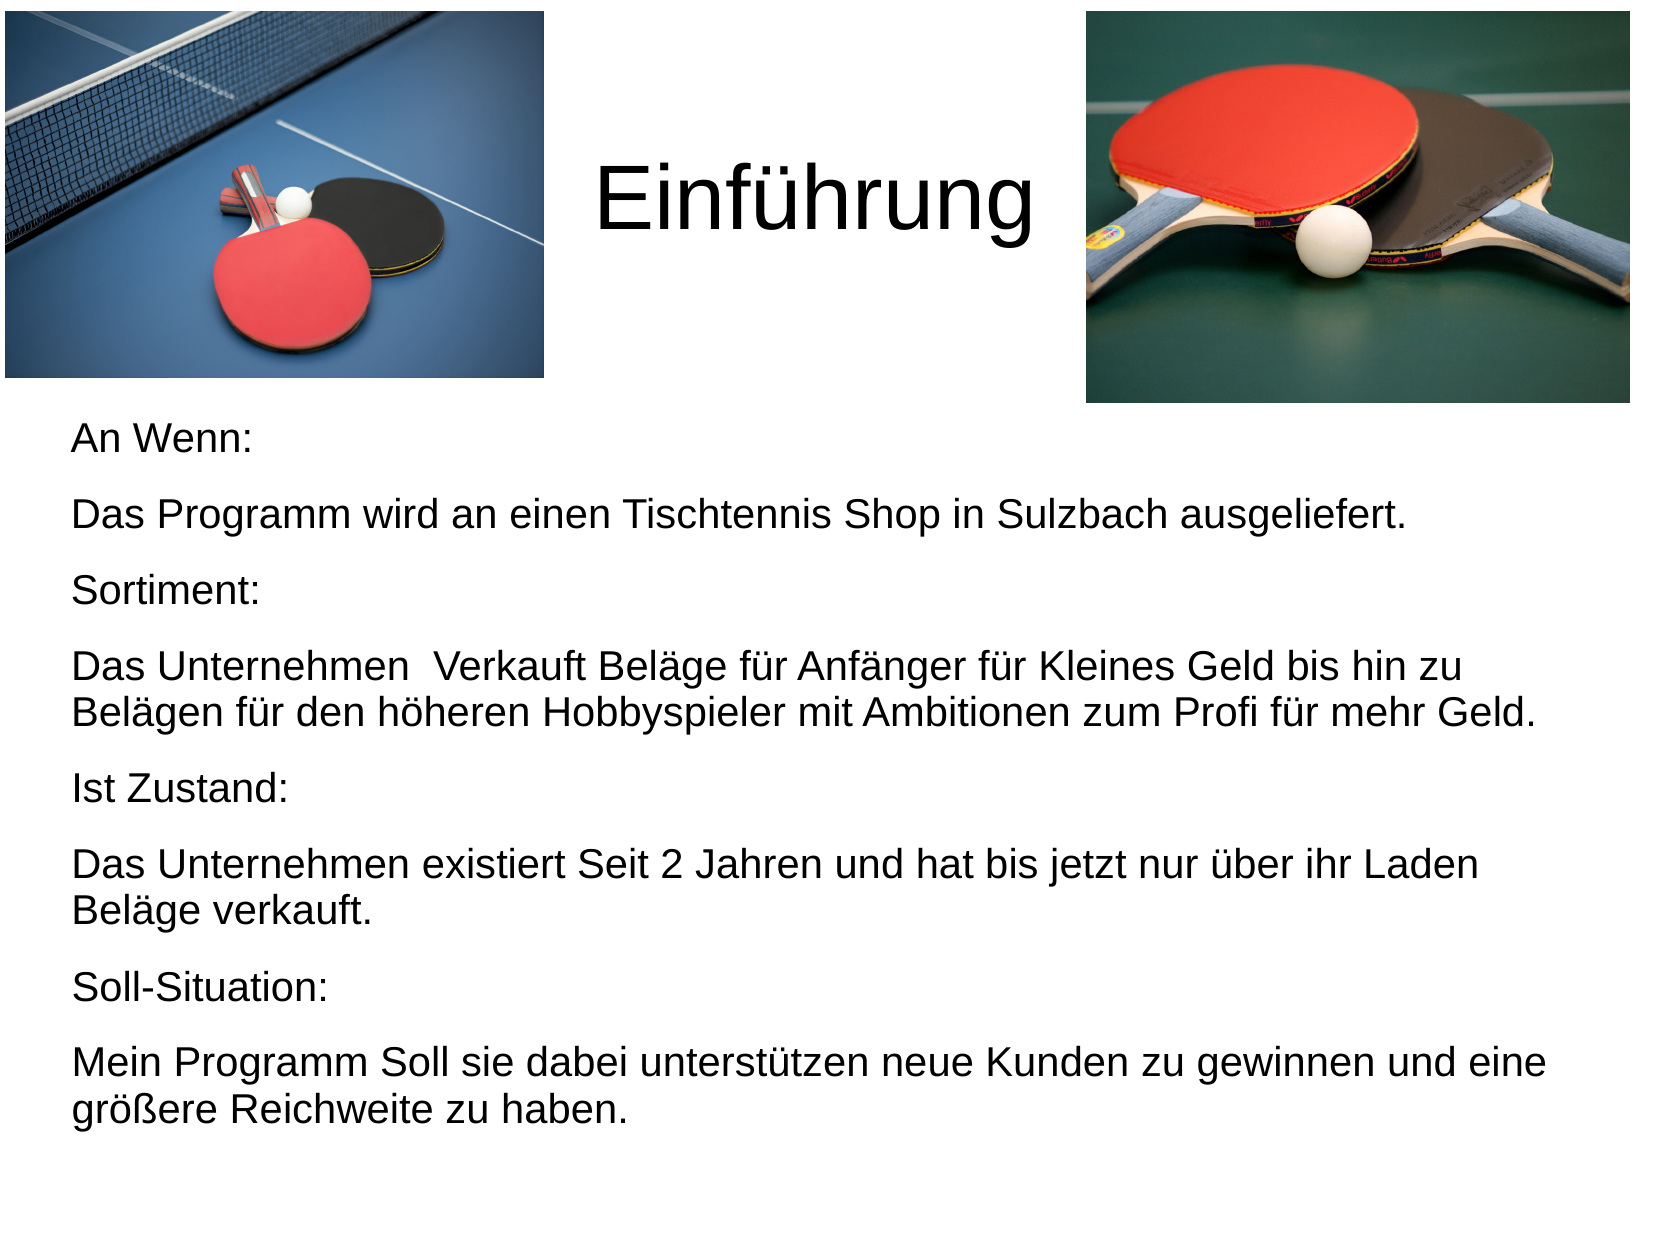

# Einführung
An Wenn:
Das Programm wird an einen Tischtennis Shop in Sulzbach ausgeliefert.
Sortiment:
Das Unternehmen Verkauft Beläge für Anfänger für Kleines Geld bis hin zu Belägen für den höheren Hobbyspieler mit Ambitionen zum Profi für mehr Geld.
Ist Zustand:
Das Unternehmen existiert Seit 2 Jahren und hat bis jetzt nur über ihr Laden Beläge verkauft.
Soll-Situation:
Mein Programm Soll sie dabei unterstützen neue Kunden zu gewinnen und eine größere Reichweite zu haben.